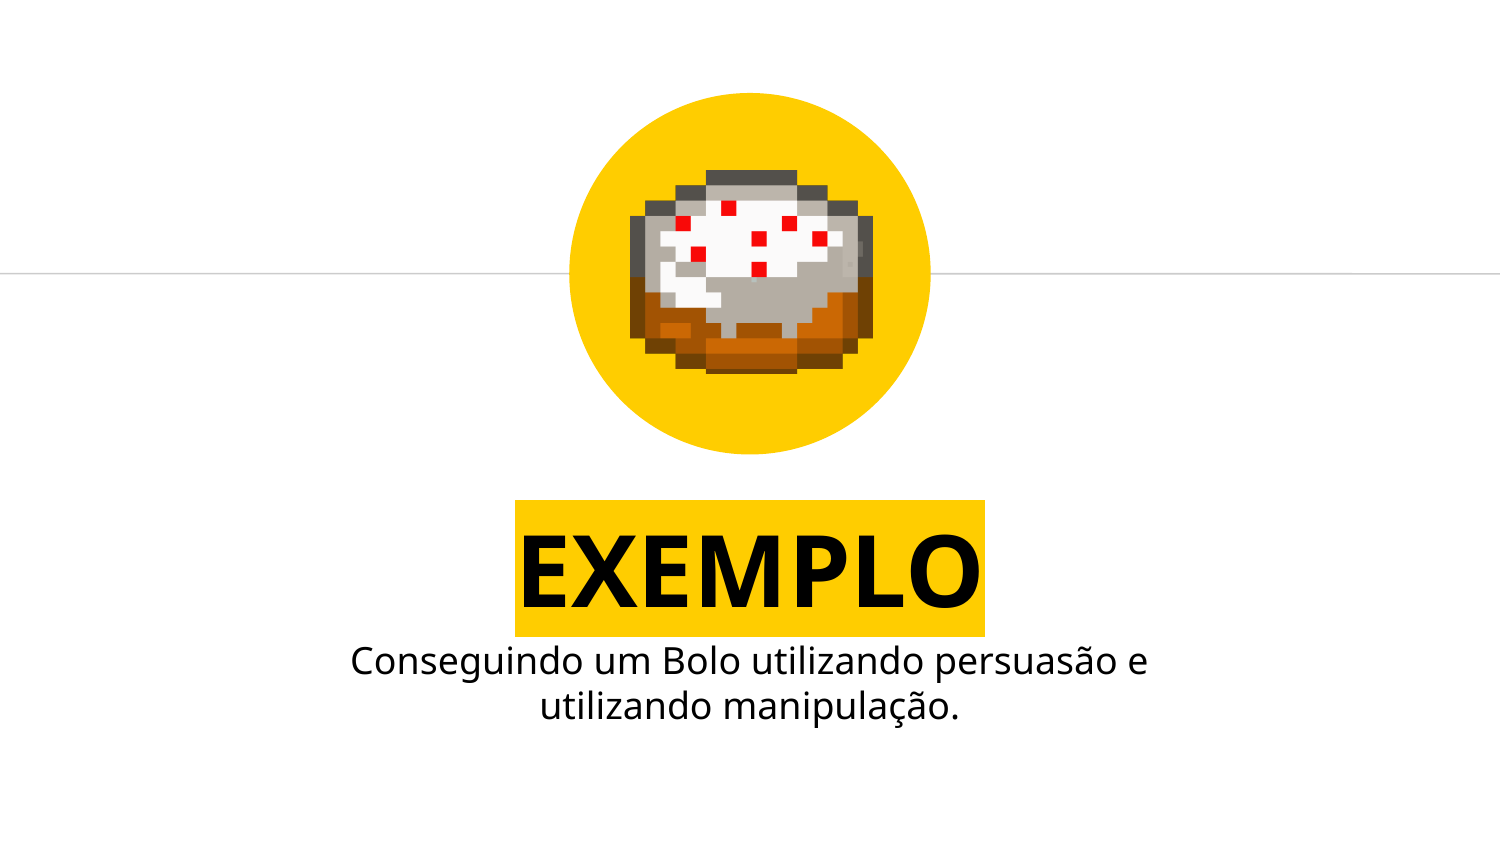

# EXEMPLO
Conseguindo um Bolo utilizando persuasão e utilizando manipulação.